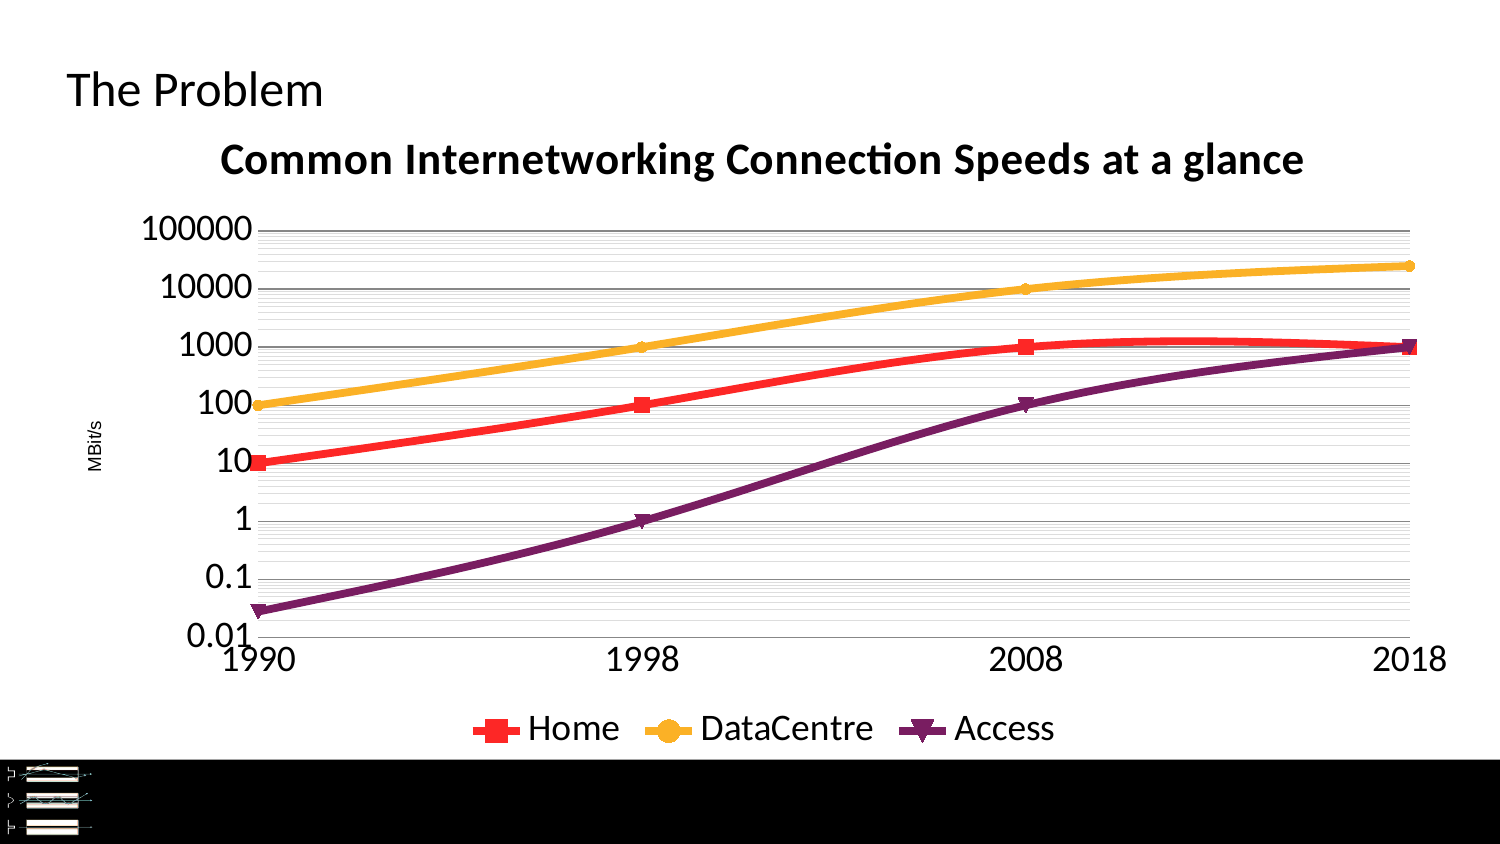

The Problem
### Chart: Common Internetworking Connection Speeds at a glance
| Category | Home | DataCentre | Access |
|---|---|---|---|
| 1990 | 10.0 | 100.0 | 0.028 |
| 1998 | 100.0 | 1000.0 | 1.0 |
| 2008 | 1000.0 | 10000.0 | 100.0 |
| 2018 | 1000.0 | 25000.0 | 1000.0 |